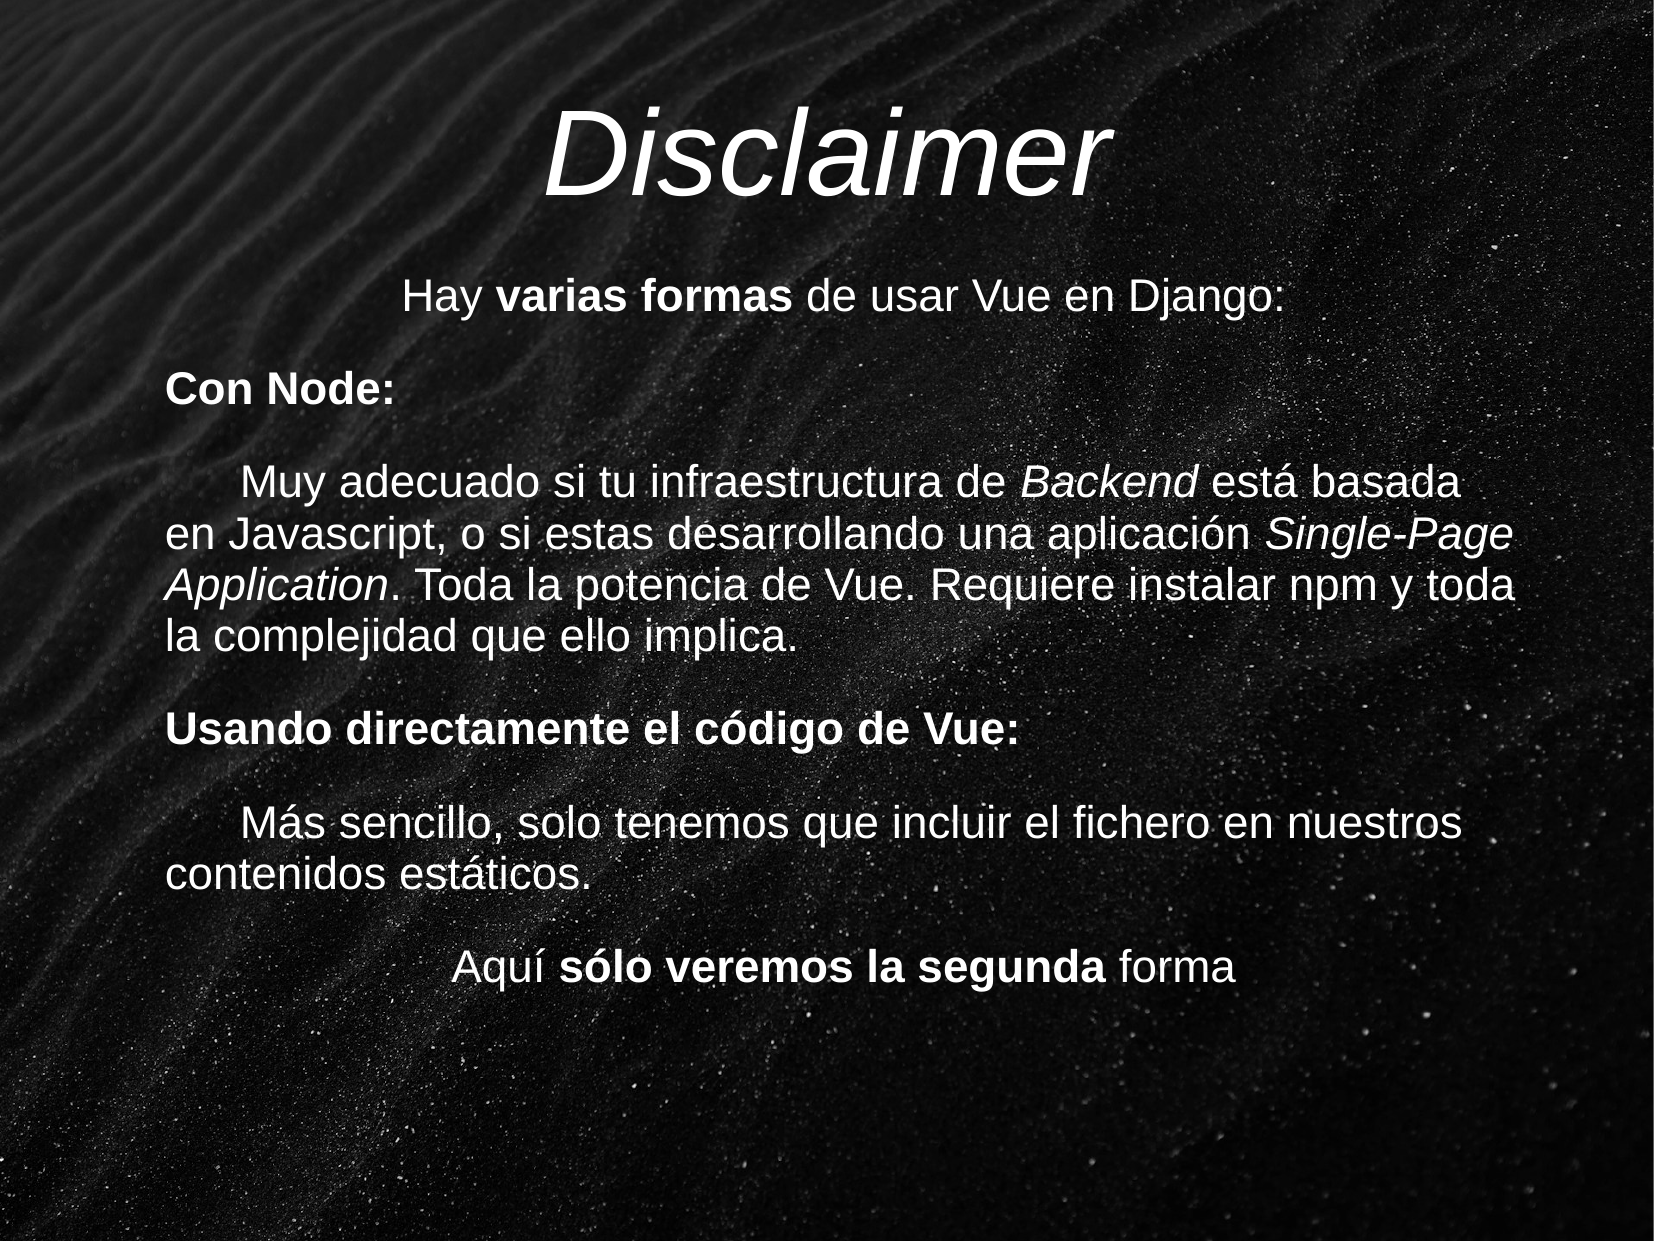

# Disclaimer
Hay varias formas de usar Vue en Django:
Con Node:
	Muy adecuado si tu infraestructura de Backend está basada en Javascript, o si estas desarrollando una aplicación Single-Page Application. Toda la potencia de Vue. Requiere instalar npm y toda la complejidad que ello implica.
Usando directamente el código de Vue:
	Más sencillo, solo tenemos que incluir el fichero en nuestros contenidos estáticos.
Aquí sólo veremos la segunda forma